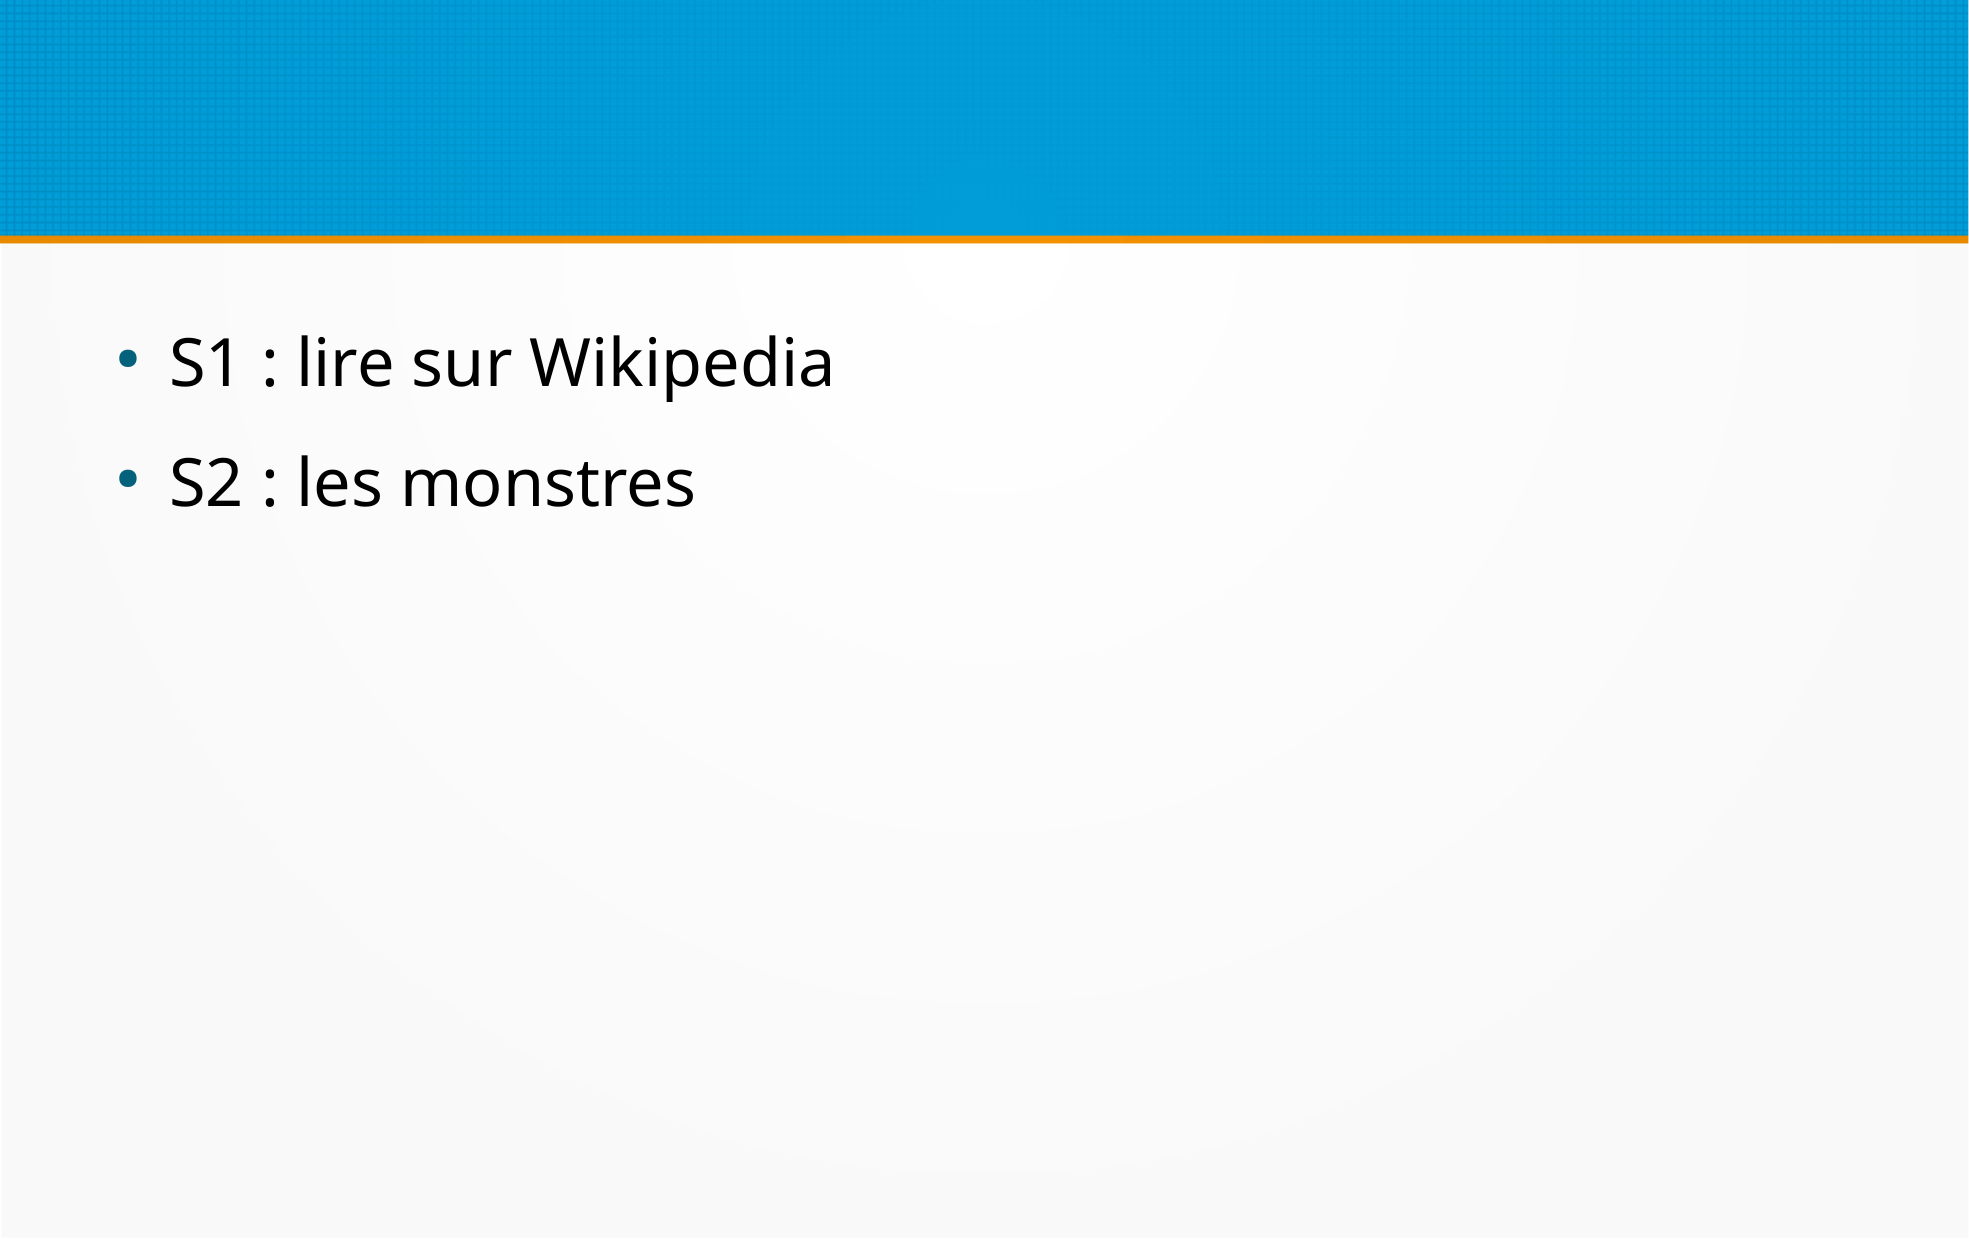

#
S1 : lire sur Wikipedia
S2 : les monstres